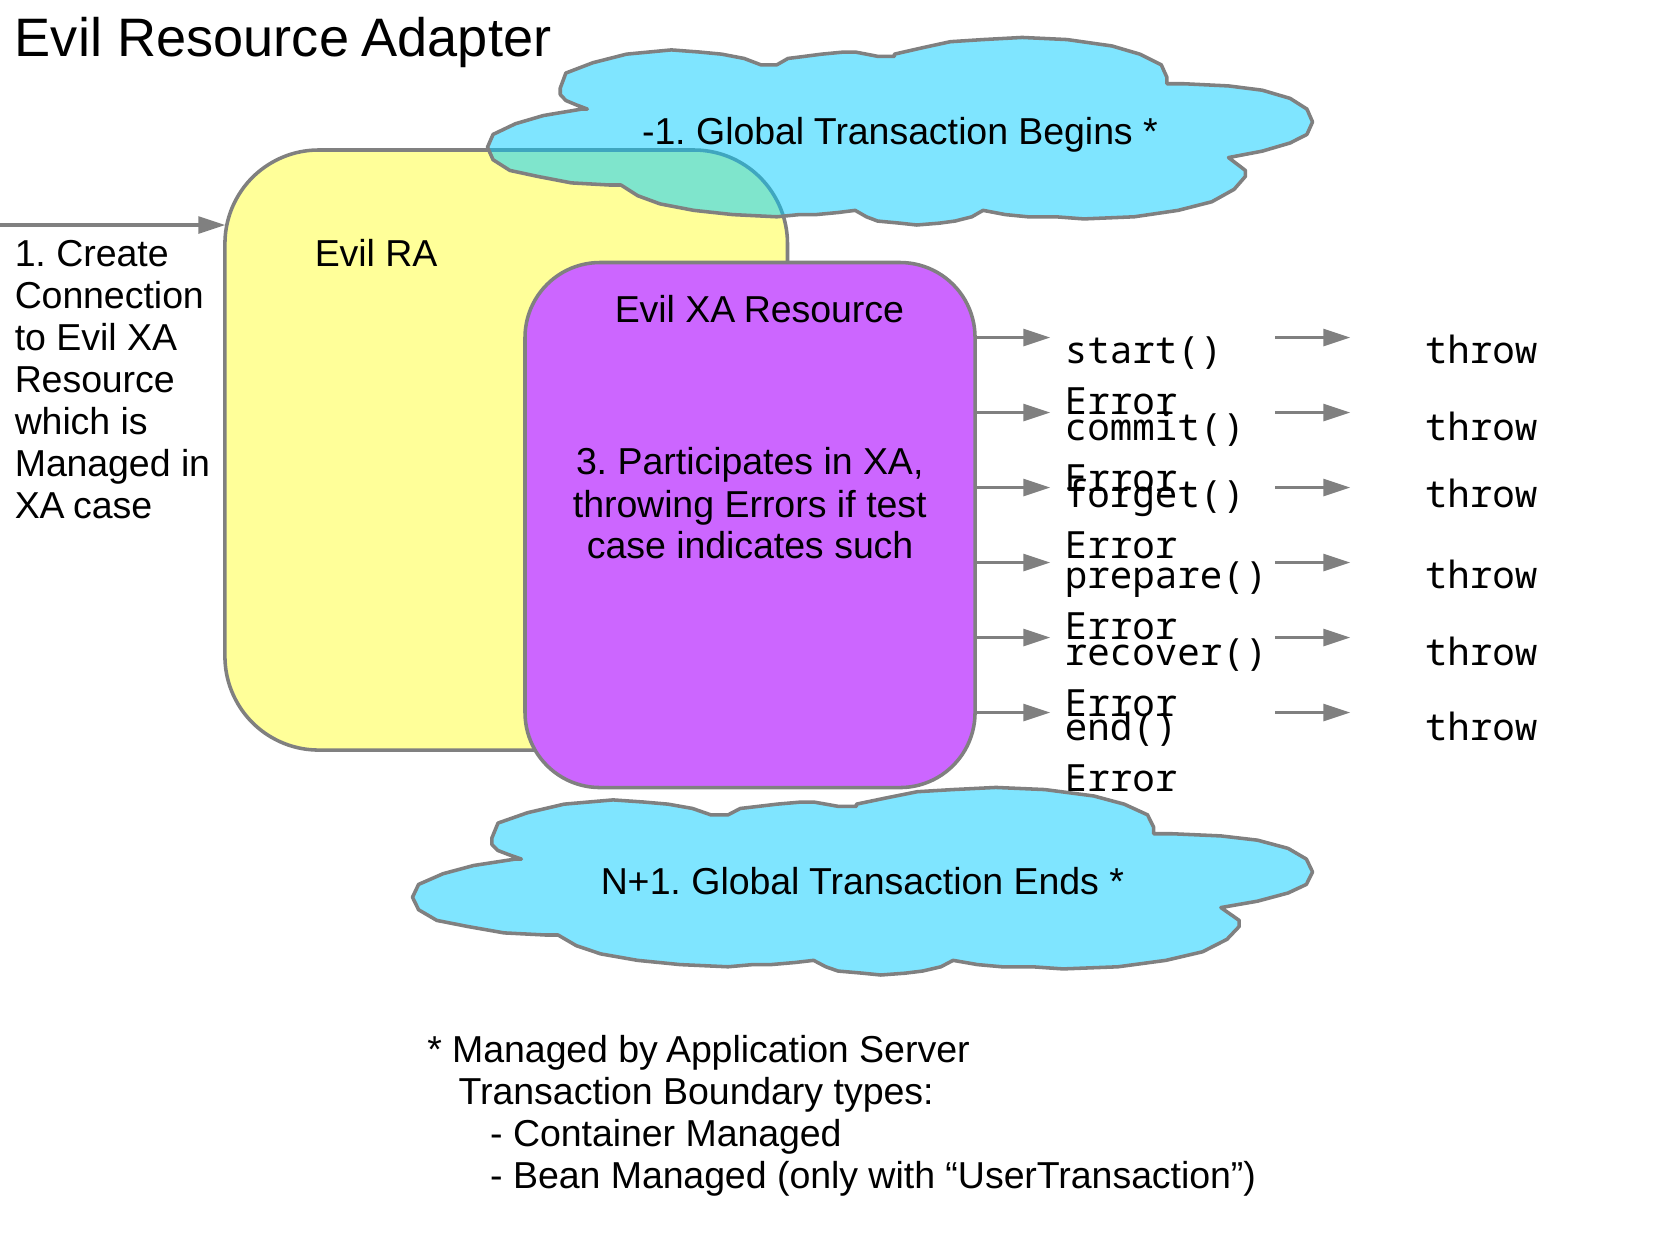

Evil Resource Adapter
-1. Global Transaction Begins *
1. Create Connection to Evil XA Resource which is Managed in XA case
Evil RA
3. Participates in XA, throwing Errors if test case indicates such
Evil XA Resource
start() throw Error
commit() throw Error
forget() throw Error
prepare() throw Error
recover() throw Error
end() throw Error
N+1. Global Transaction Ends *
* Managed by Application Server
 Transaction Boundary types:
 - Container Managed
 - Bean Managed (only with “UserTransaction”)